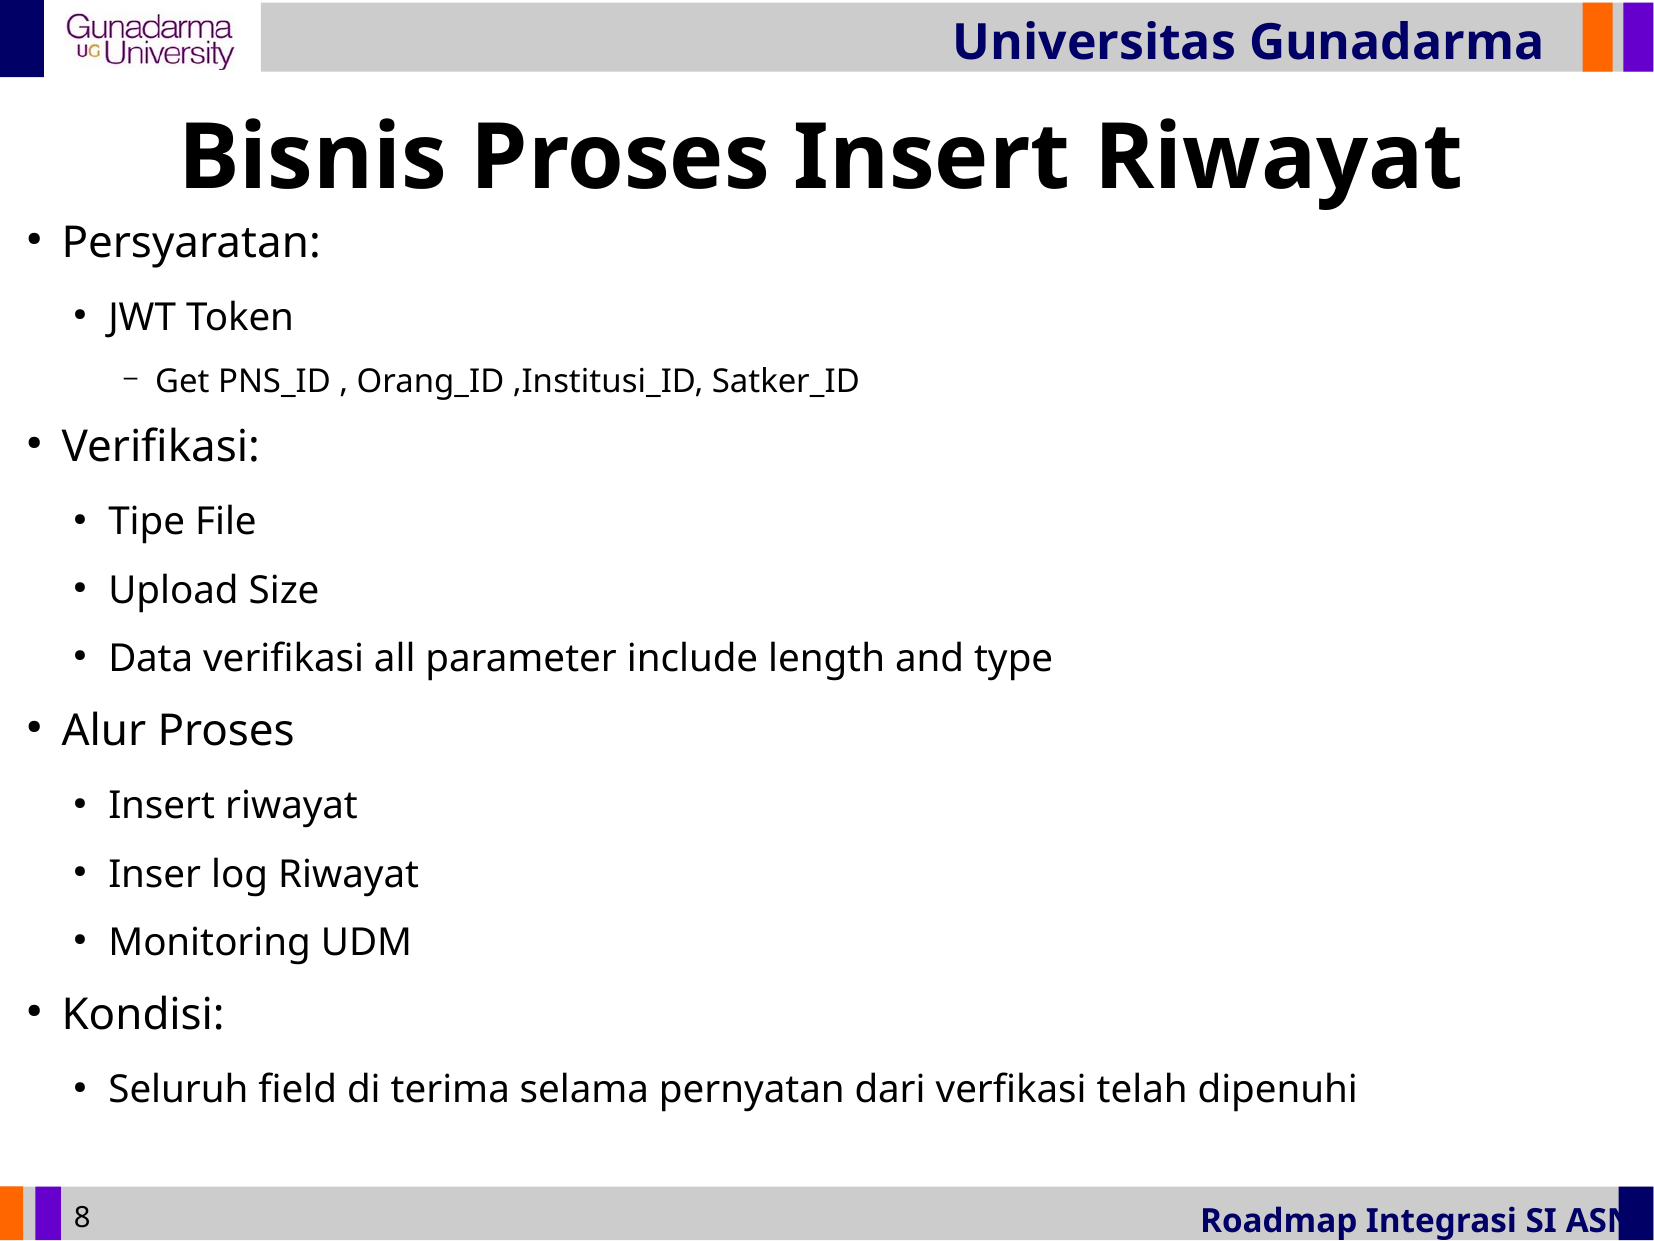

# Bisnis Proses Insert Riwayat
Persyaratan:
JWT Token
Get PNS_ID , Orang_ID ,Institusi_ID, Satker_ID
Verifikasi:
Tipe File
Upload Size
Data verifikasi all parameter include length and type
Alur Proses
Insert riwayat
Inser log Riwayat
Monitoring UDM
Kondisi:
Seluruh field di terima selama pernyatan dari verfikasi telah dipenuhi